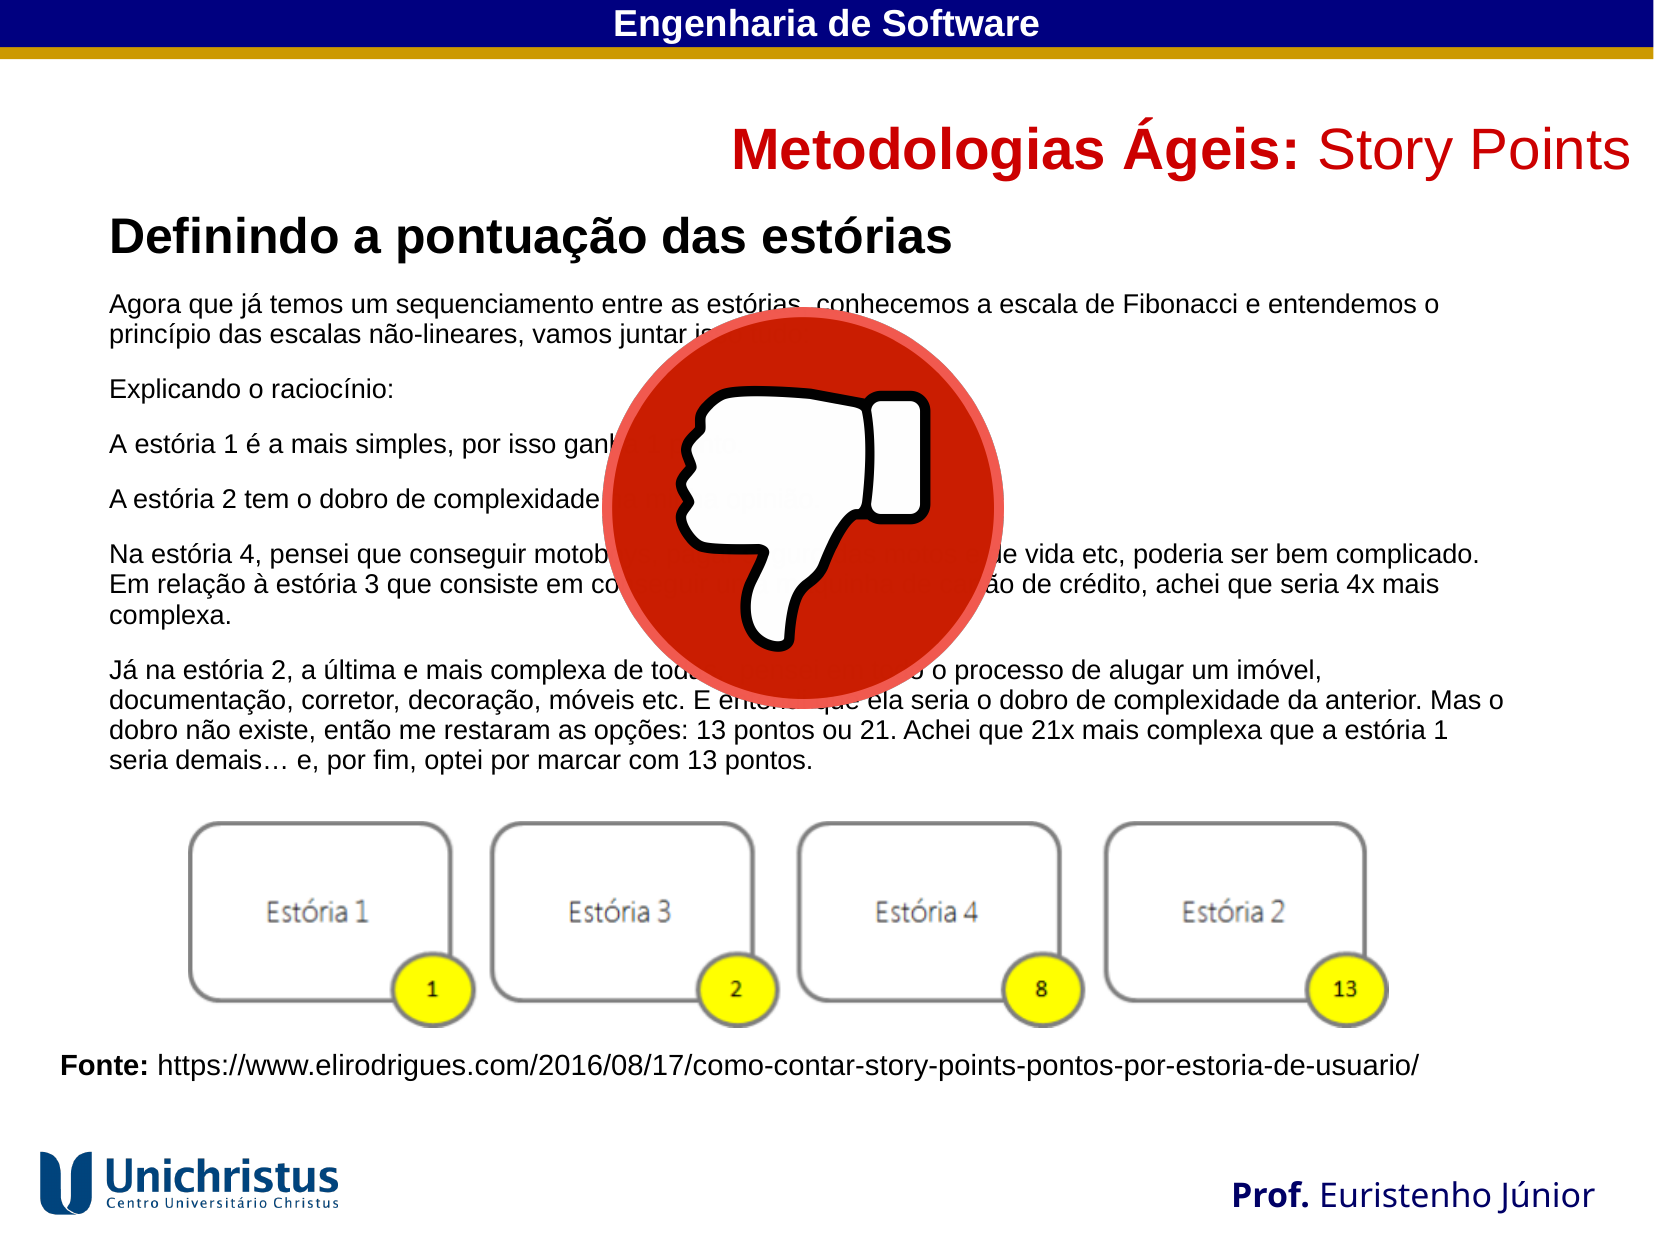

Engenharia de Software
Metodologias Ágeis: Story Points
Definindo a pontuação das estórias
Agora que já temos um sequenciamento entre as estórias, conhecemos a escala de Fibonacci e entendemos o princípio das escalas não-lineares, vamos juntar isso tudo:
Explicando o raciocínio:
A estória 1 é a mais simples, por isso ganha 1 ponto.
A estória 2 tem o dobro de complexidade na minha opinião.
Na estória 4, pensei que conseguir motoboys, pagar seguro das motos e de vida etc, poderia ser bem complicado. Em relação à estória 3 que consiste em conseguir uma maquinha de cartão de crédito, achei que seria 4x mais complexa.
Já na estória 2, a última e mais complexa de todas,  pensei em todo o processo de alugar um imóvel, documentação, corretor, decoração, móveis etc. E entendi que ela seria o dobro de complexidade da anterior. Mas o dobro não existe, então me restaram as opções: 13 pontos ou 21. Achei que 21x mais complexa que a estória 1 seria demais… e, por fim, optei por marcar com 13 pontos.
Fonte: https://www.elirodrigues.com/2016/08/17/como-contar-story-points-pontos-por-estoria-de-usuario/
Prof. Euristenho Júnior